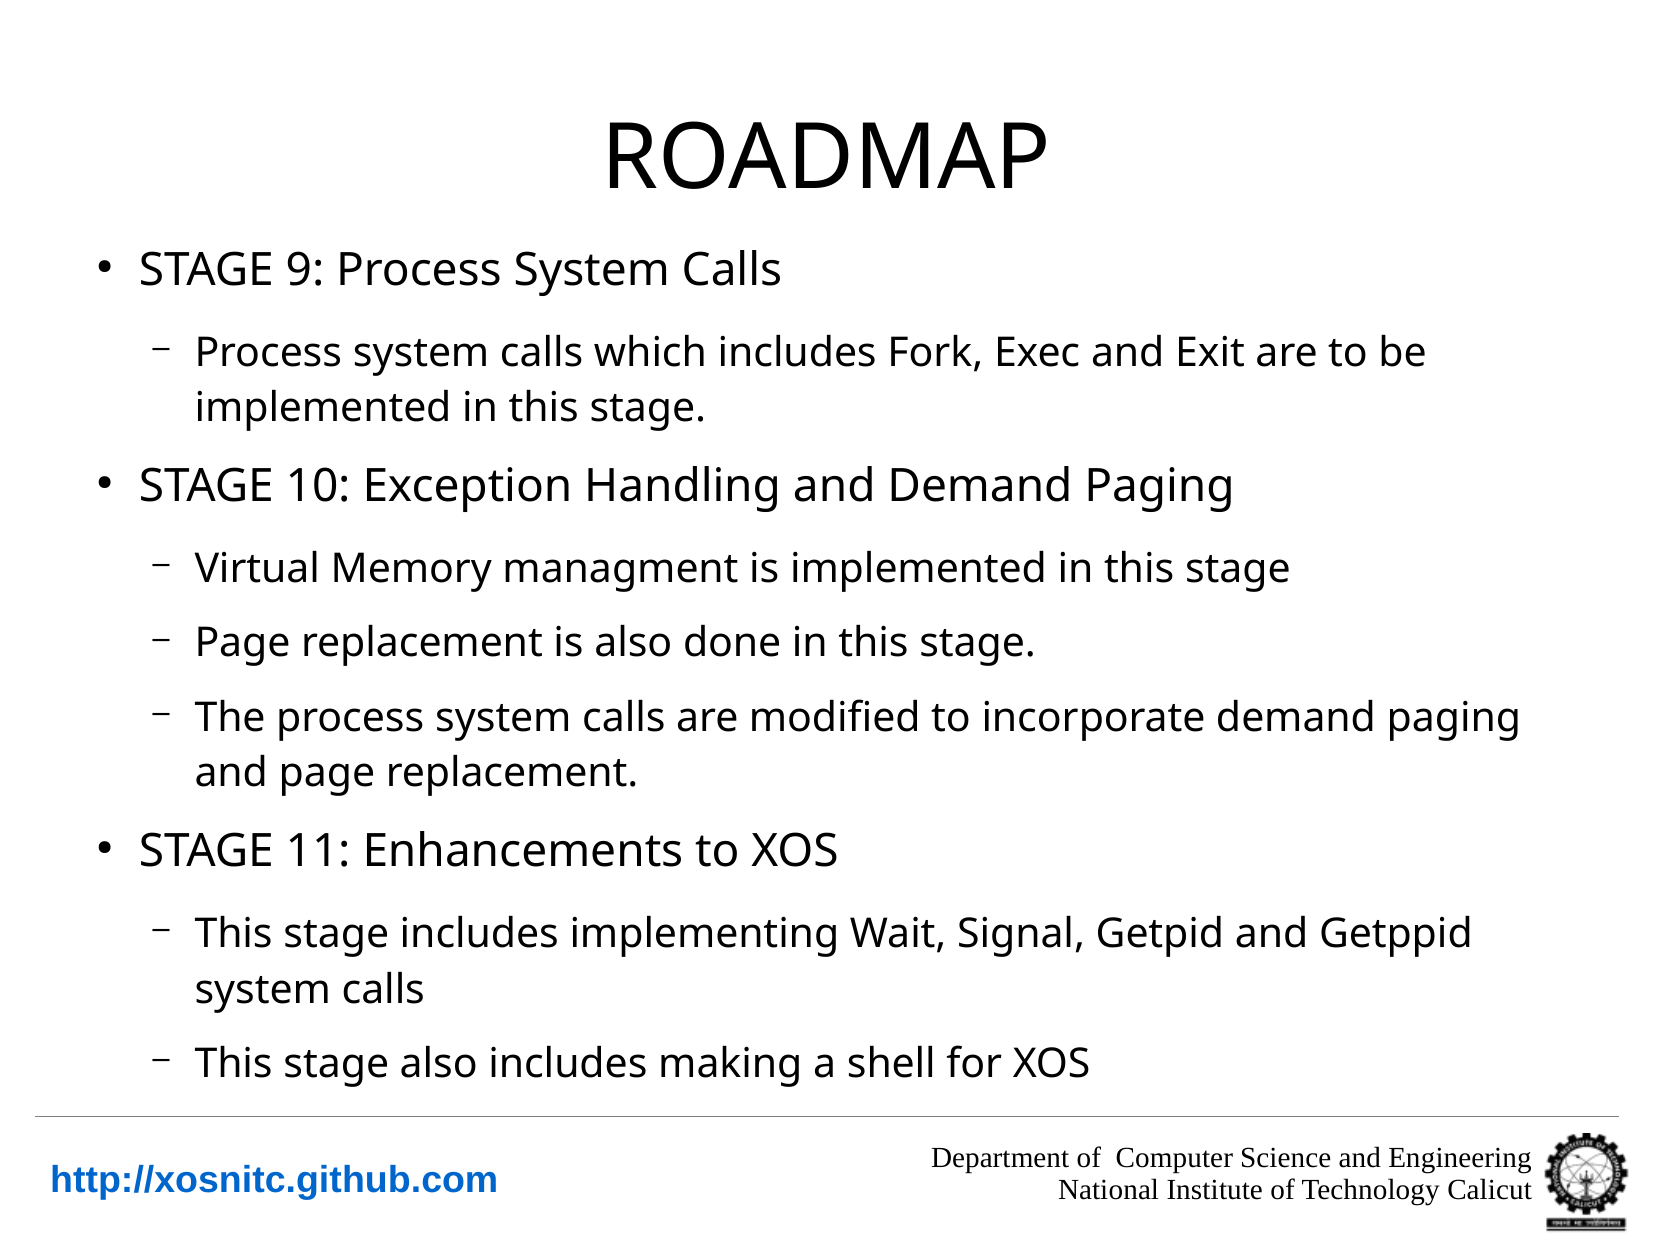

# ROADMAP
STAGE 9: Process System Calls
Process system calls which includes Fork, Exec and Exit are to be implemented in this stage.
STAGE 10: Exception Handling and Demand Paging
Virtual Memory managment is implemented in this stage
Page replacement is also done in this stage.
The process system calls are modified to incorporate demand paging and page replacement.
STAGE 11: Enhancements to XOS
This stage includes implementing Wait, Signal, Getpid and Getppid system calls
This stage also includes making a shell for XOS